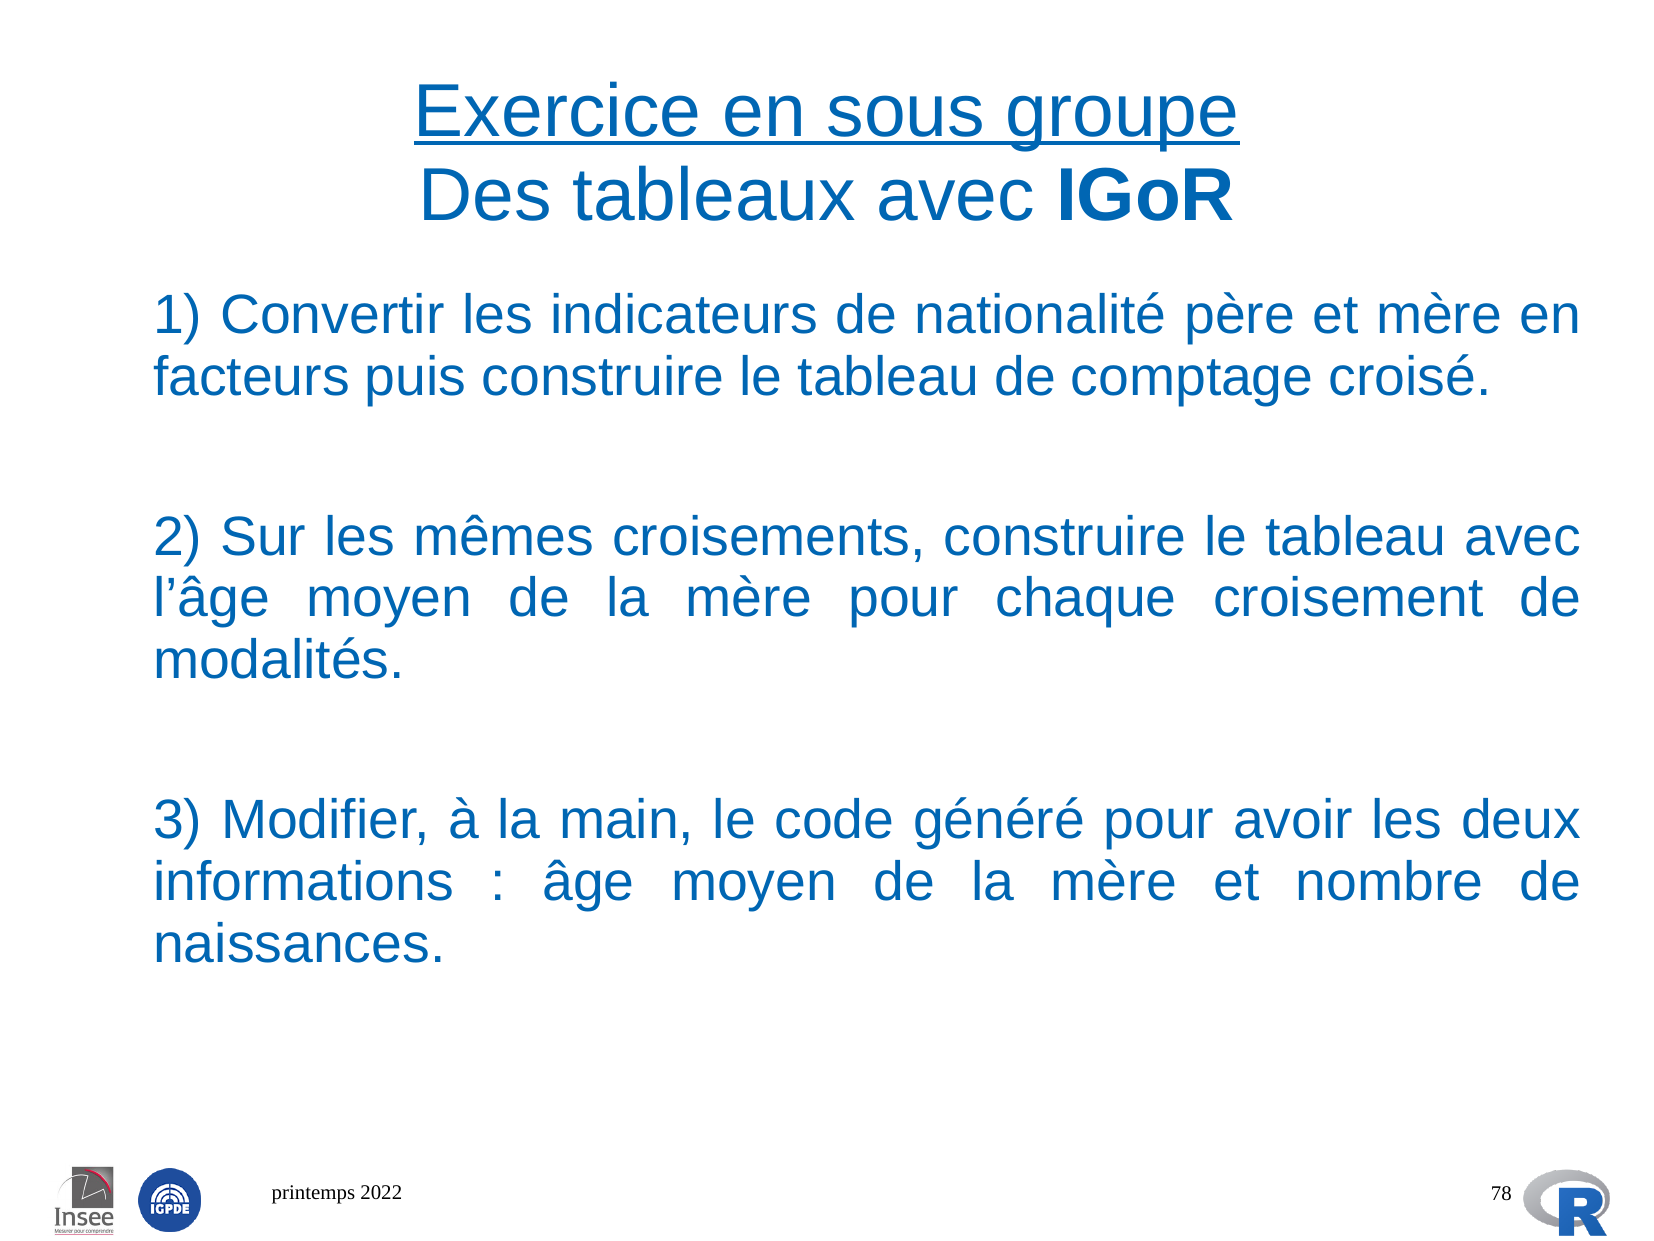

# Exercice en sous groupe Des tableaux avec IGoR
1) Convertir les indicateurs de nationalité père et mère en facteurs puis construire le tableau de comptage croisé.
2) Sur les mêmes croisements, construire le tableau avec l’âge moyen de la mère pour chaque croisement de modalités.
3) Modifier, à la main, le code généré pour avoir les deux informations : âge moyen de la mère et nombre de naissances.
printemps 2022
78